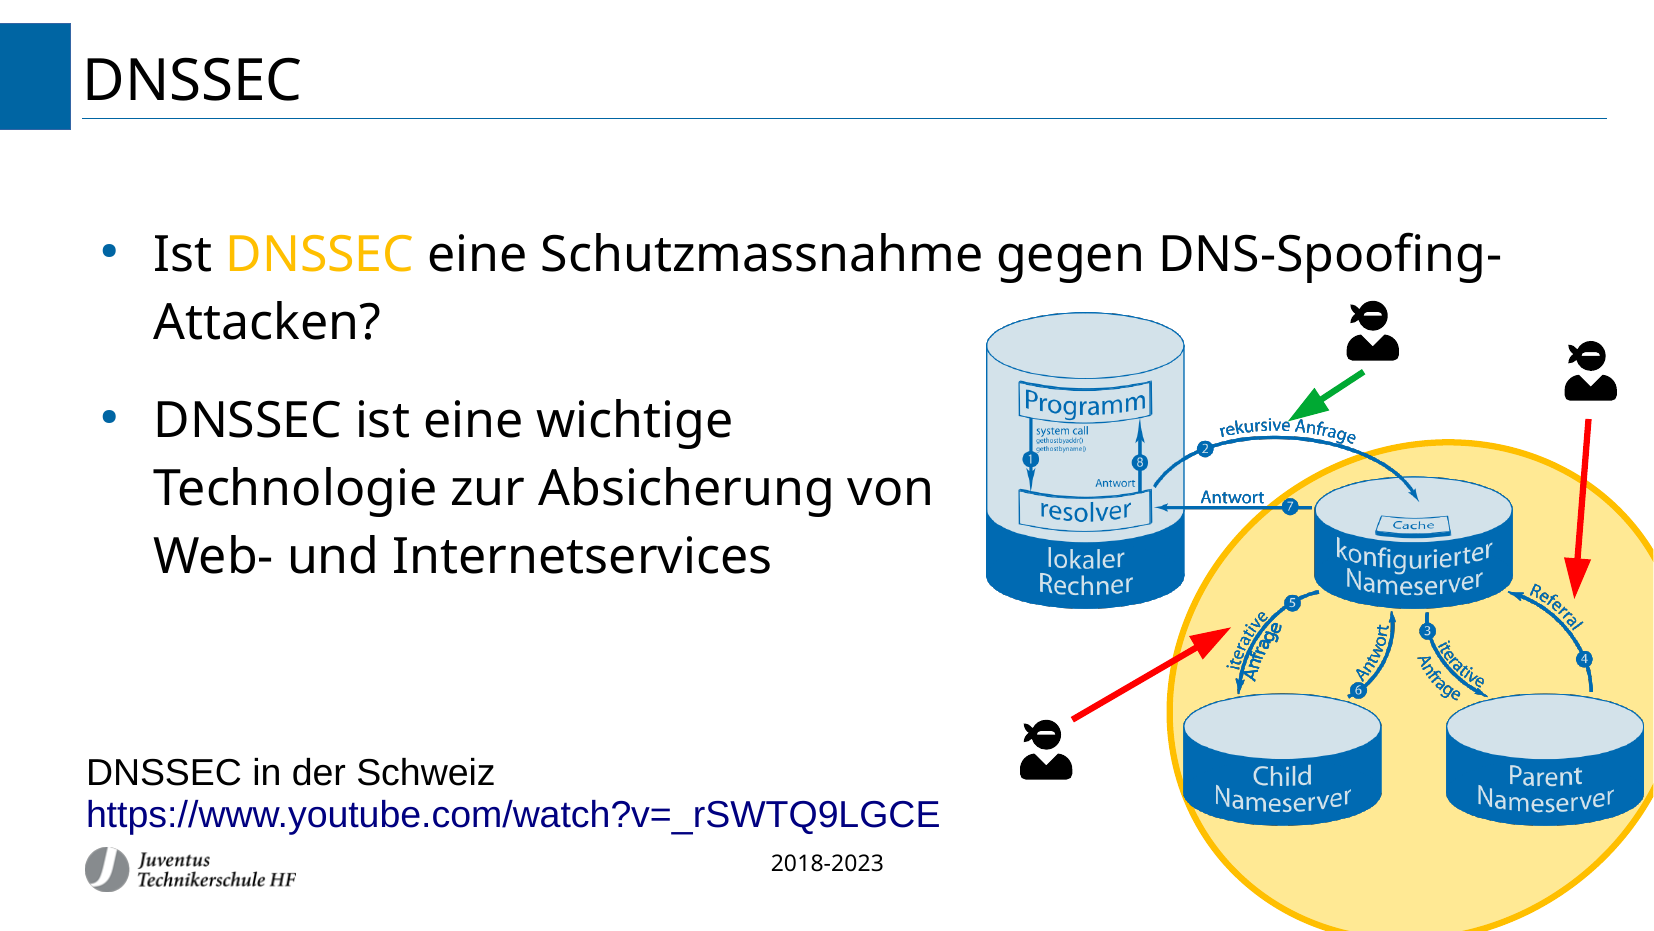

# DNSSEC
Ist DNSSEC eine Schutzmassnahme gegen DNS-Spoofing-Attacken?
DNSSEC ist eine wichtige
Technologie zur Absicherung von
Web- und Internetservices
DNSSEC in der Schweiz
https://www.youtube.com/watch?v=_rSWTQ9LGCE
2018-2023
31